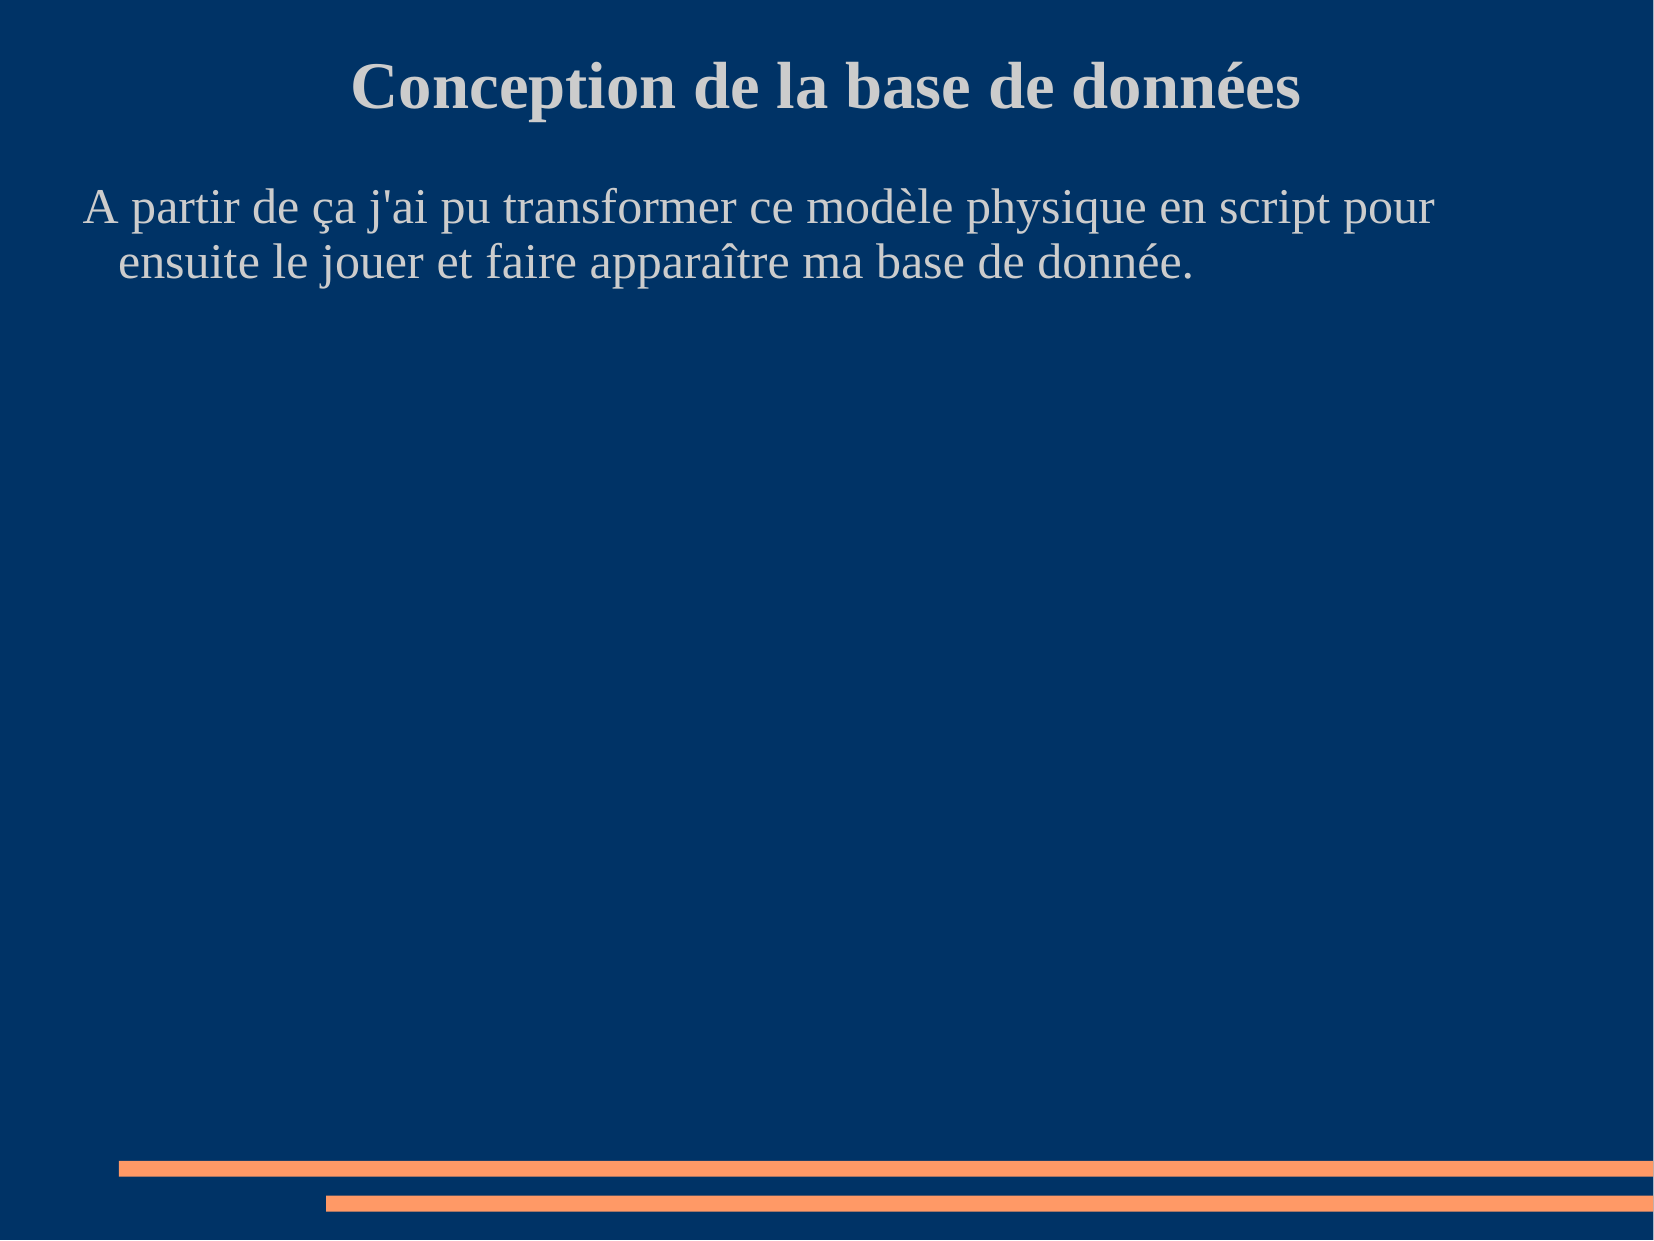

# Conception de la base de données
A partir de ça j'ai pu transformer ce modèle physique en script pour ensuite le jouer et faire apparaître ma base de donnée.